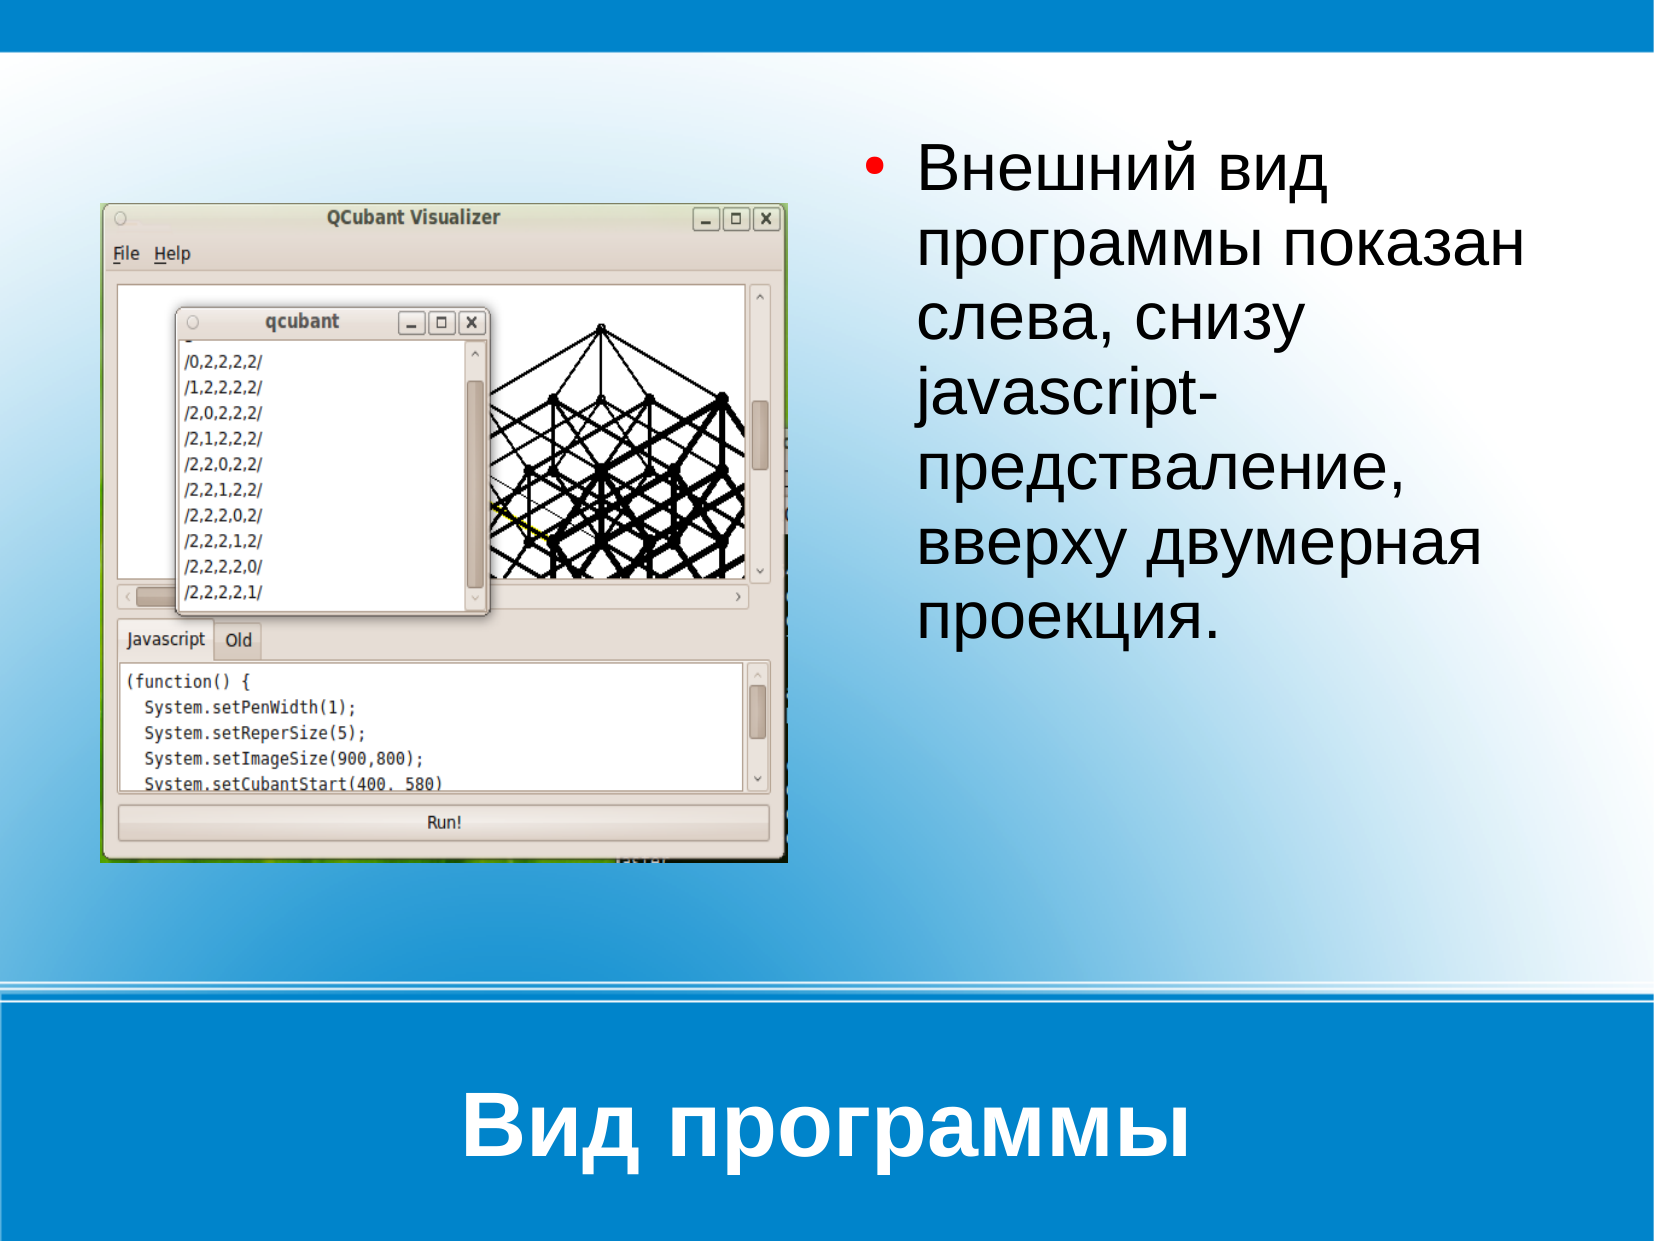

Внешний вид программы показан слева, снизу javascript-предстваление, вверху двумерная проекция.
# Вид программы